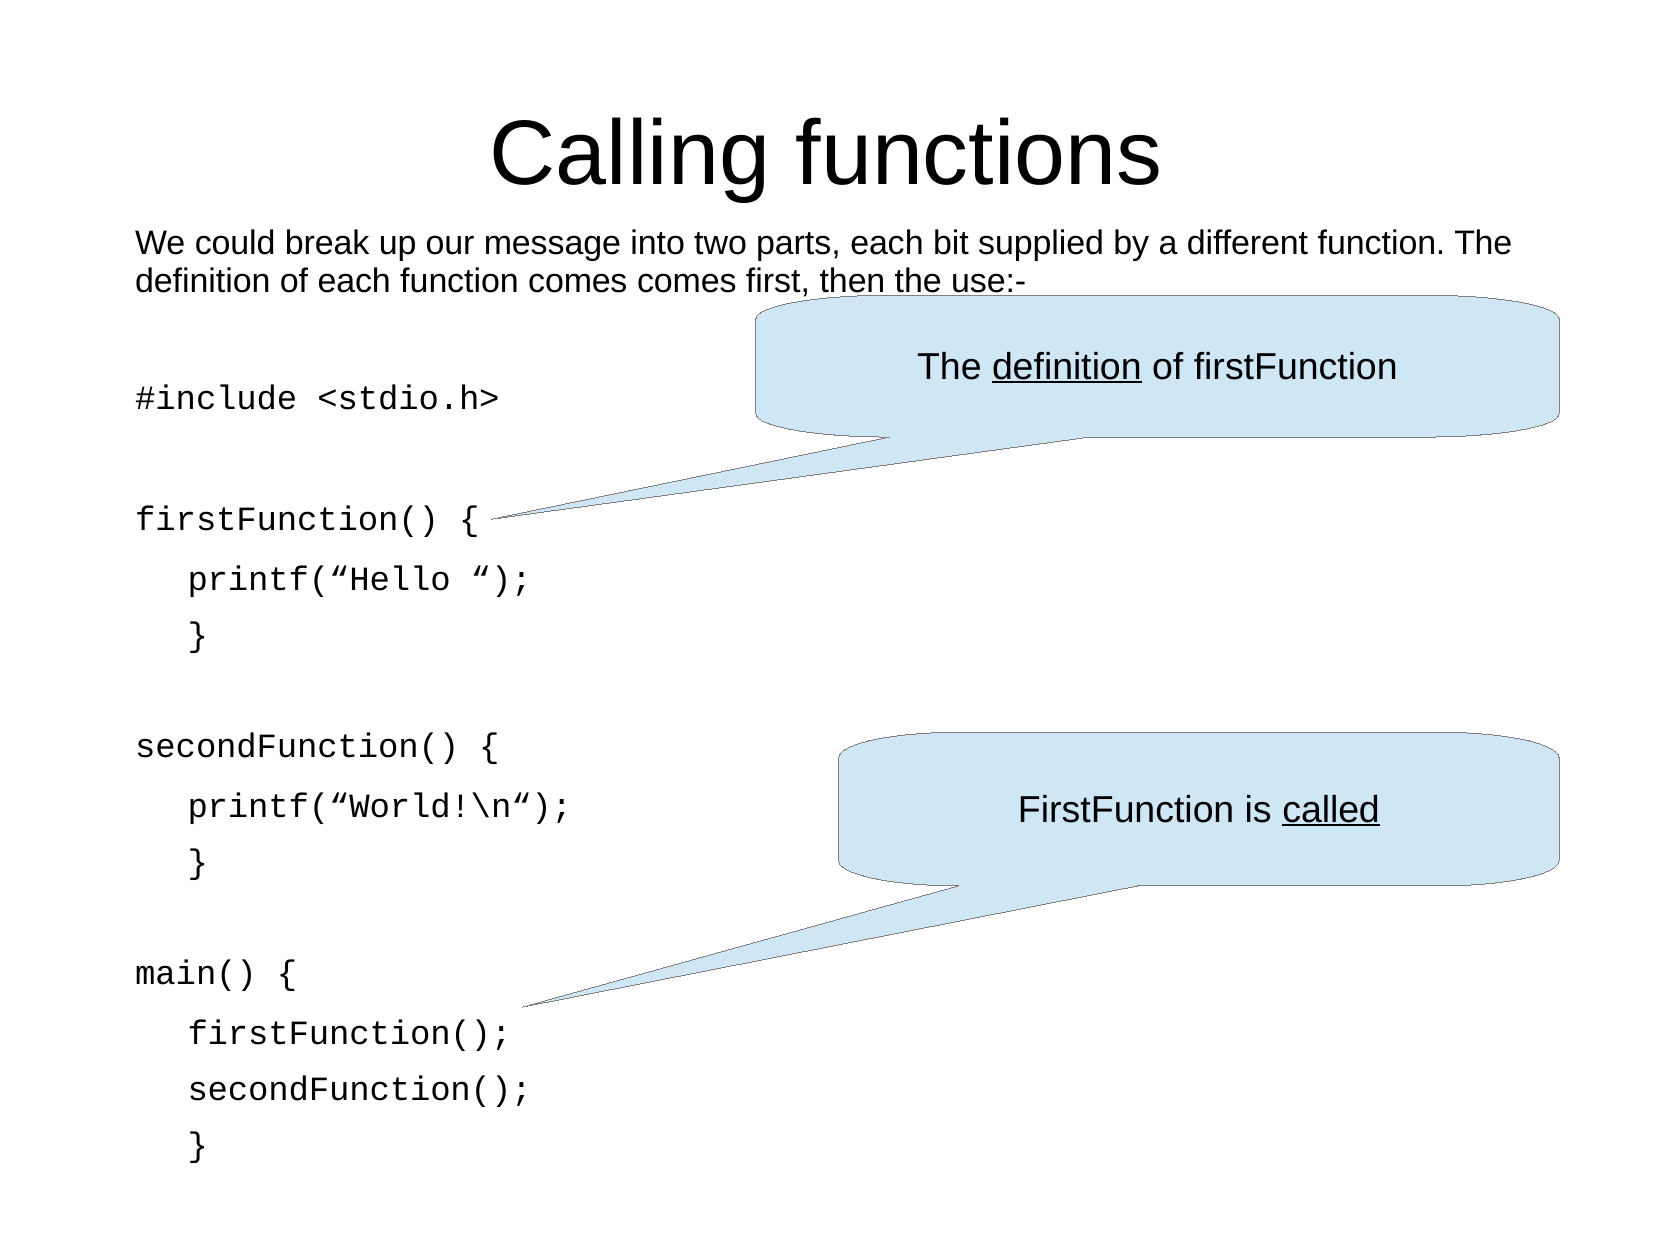

# Calling functions
We could break up our message into two parts, each bit supplied by a different function. The definition of each function comes comes first, then the use:-
#include <stdio.h>
firstFunction() {
printf(“Hello “);
}
secondFunction() {
printf(“World!\n“);
}
main() {
firstFunction();
secondFunction();
}
The definition of firstFunction
FirstFunction is called